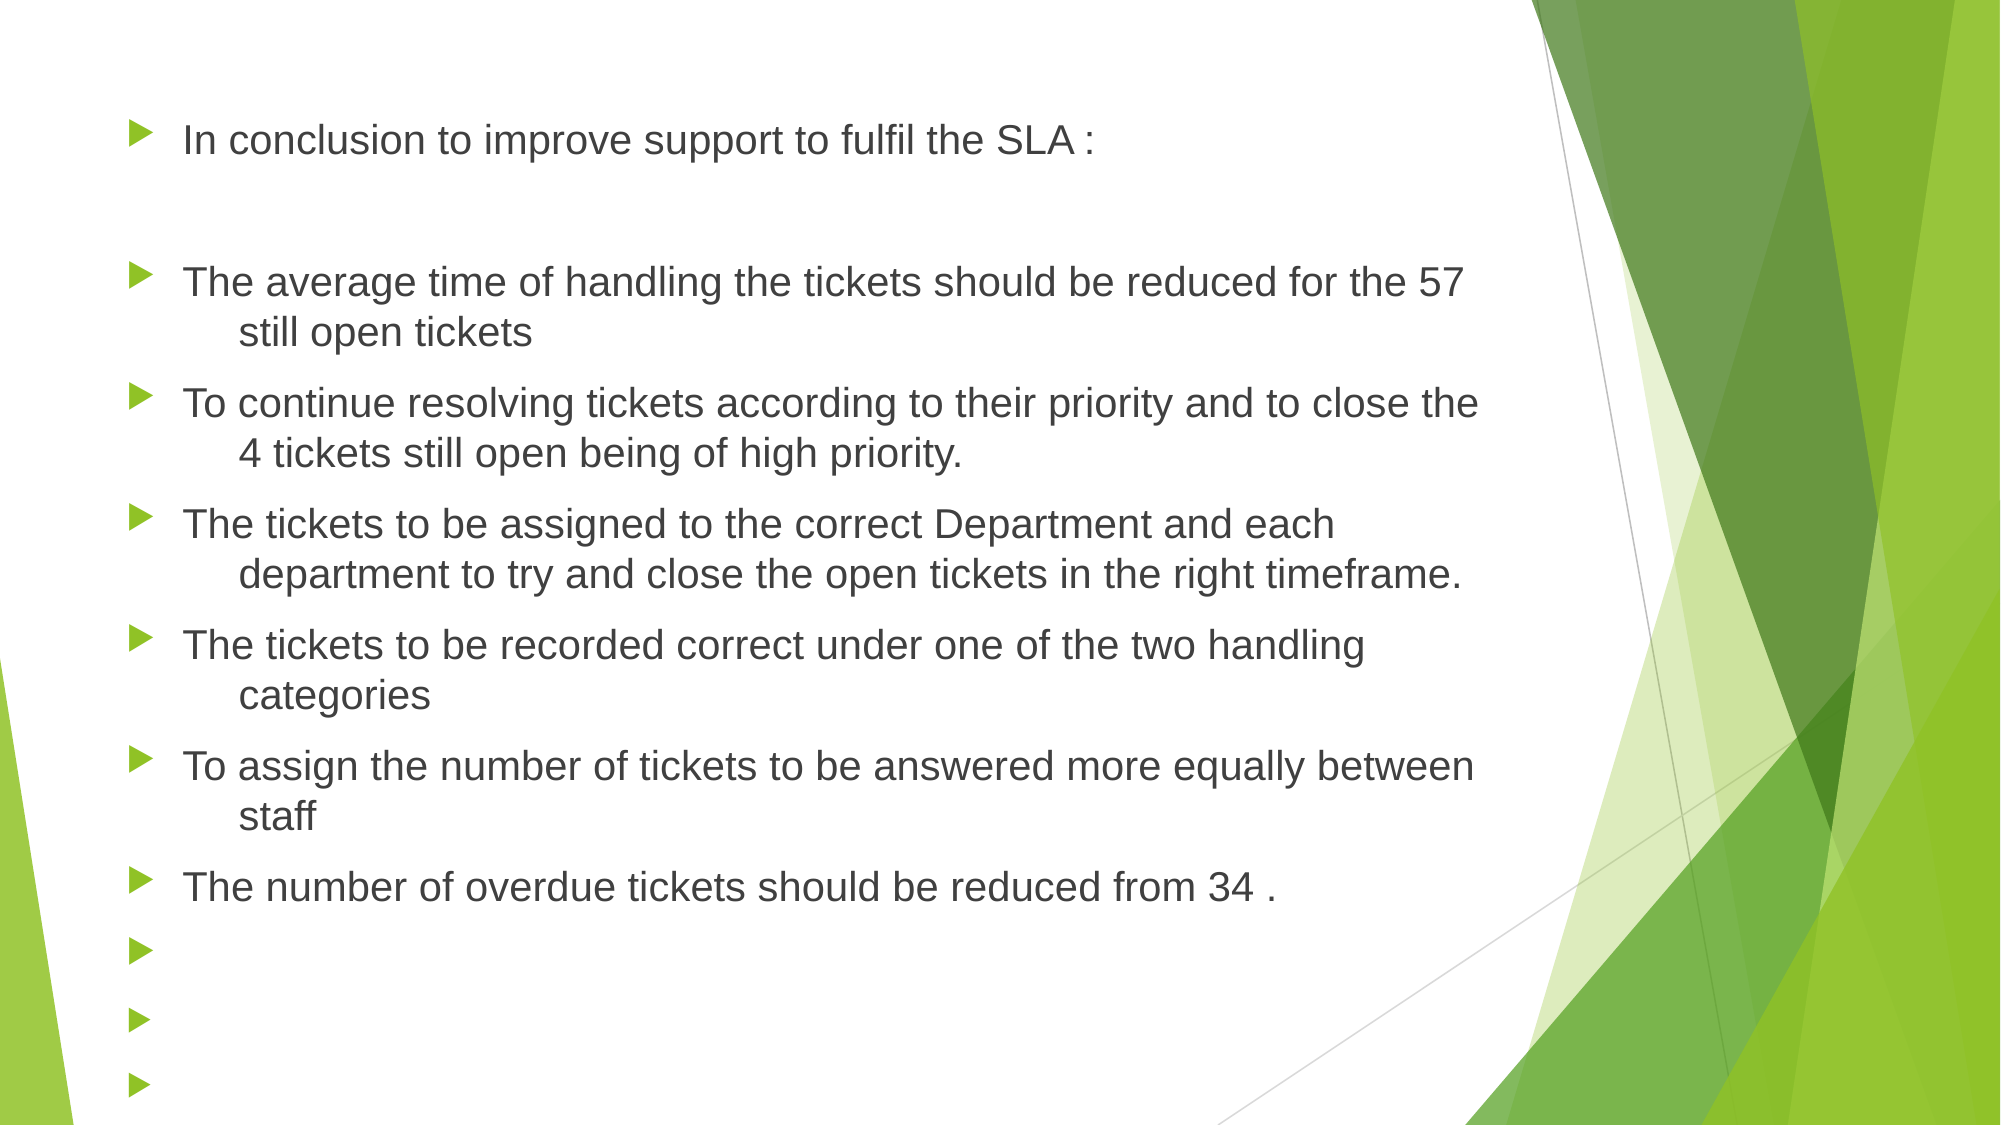

# In conclusion to improve support to fulfil the SLA :
The average time of handling the tickets should be reduced for the 57 still open tickets
To continue resolving tickets according to their priority and to close the 4 tickets still open being of high priority.
The tickets to be assigned to the correct Department and each department to try and close the open tickets in the right timeframe.
The tickets to be recorded correct under one of the two handling categories
To assign the number of tickets to be answered more equally between staff
The number of overdue tickets should be reduced from 34 .